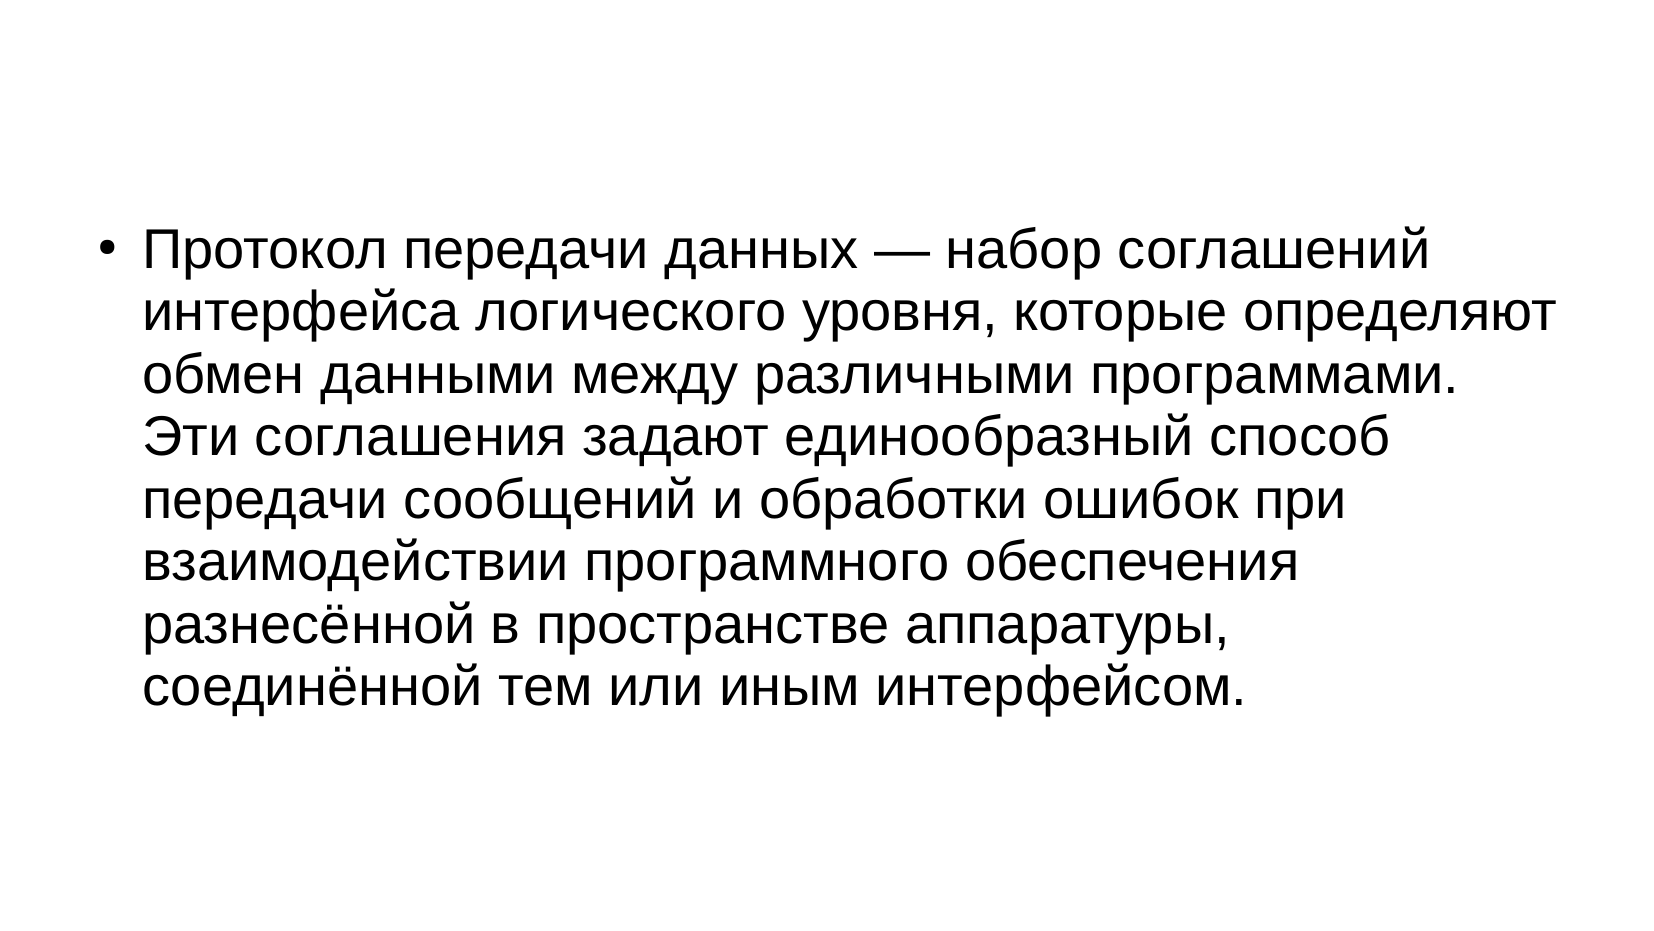

#
Протокол передачи данных — набор соглашений интерфейса логического уровня, которые определяют обмен данными между различными программами. Эти соглашения задают единообразный способ передачи сообщений и обработки ошибок при взаимодействии программного обеспечения разнесённой в пространстве аппаратуры, соединённой тем или иным интерфейсом.